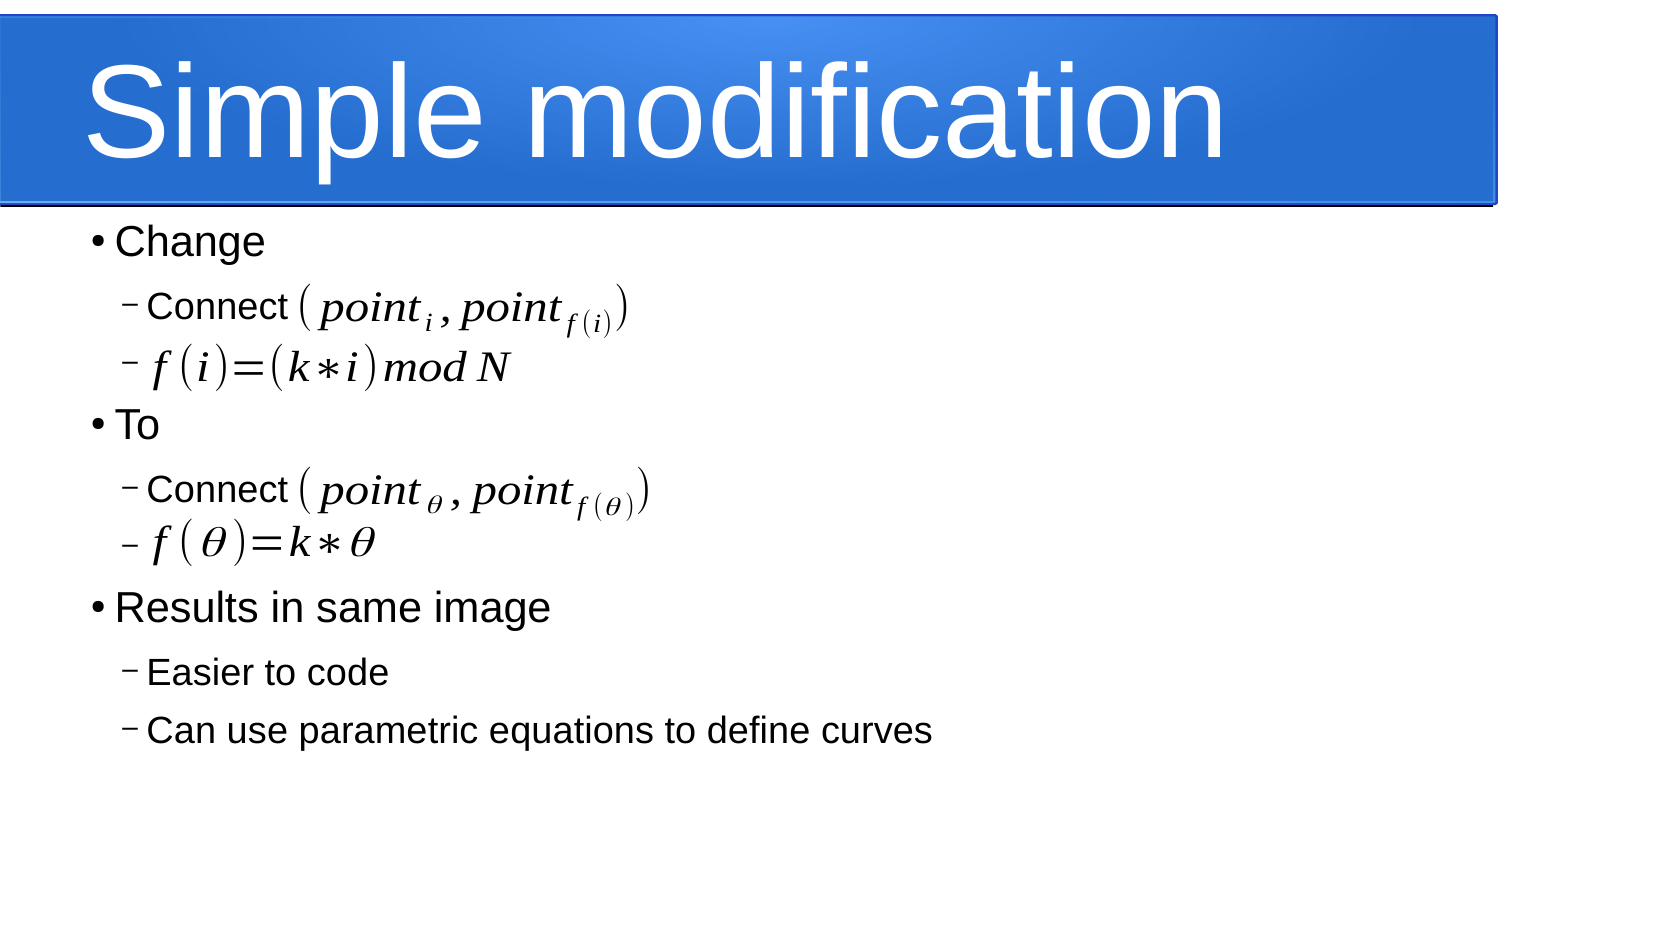

# Simple modification
Change
Connect
To
Connect
Results in same image
Easier to code
Can use parametric equations to define curves